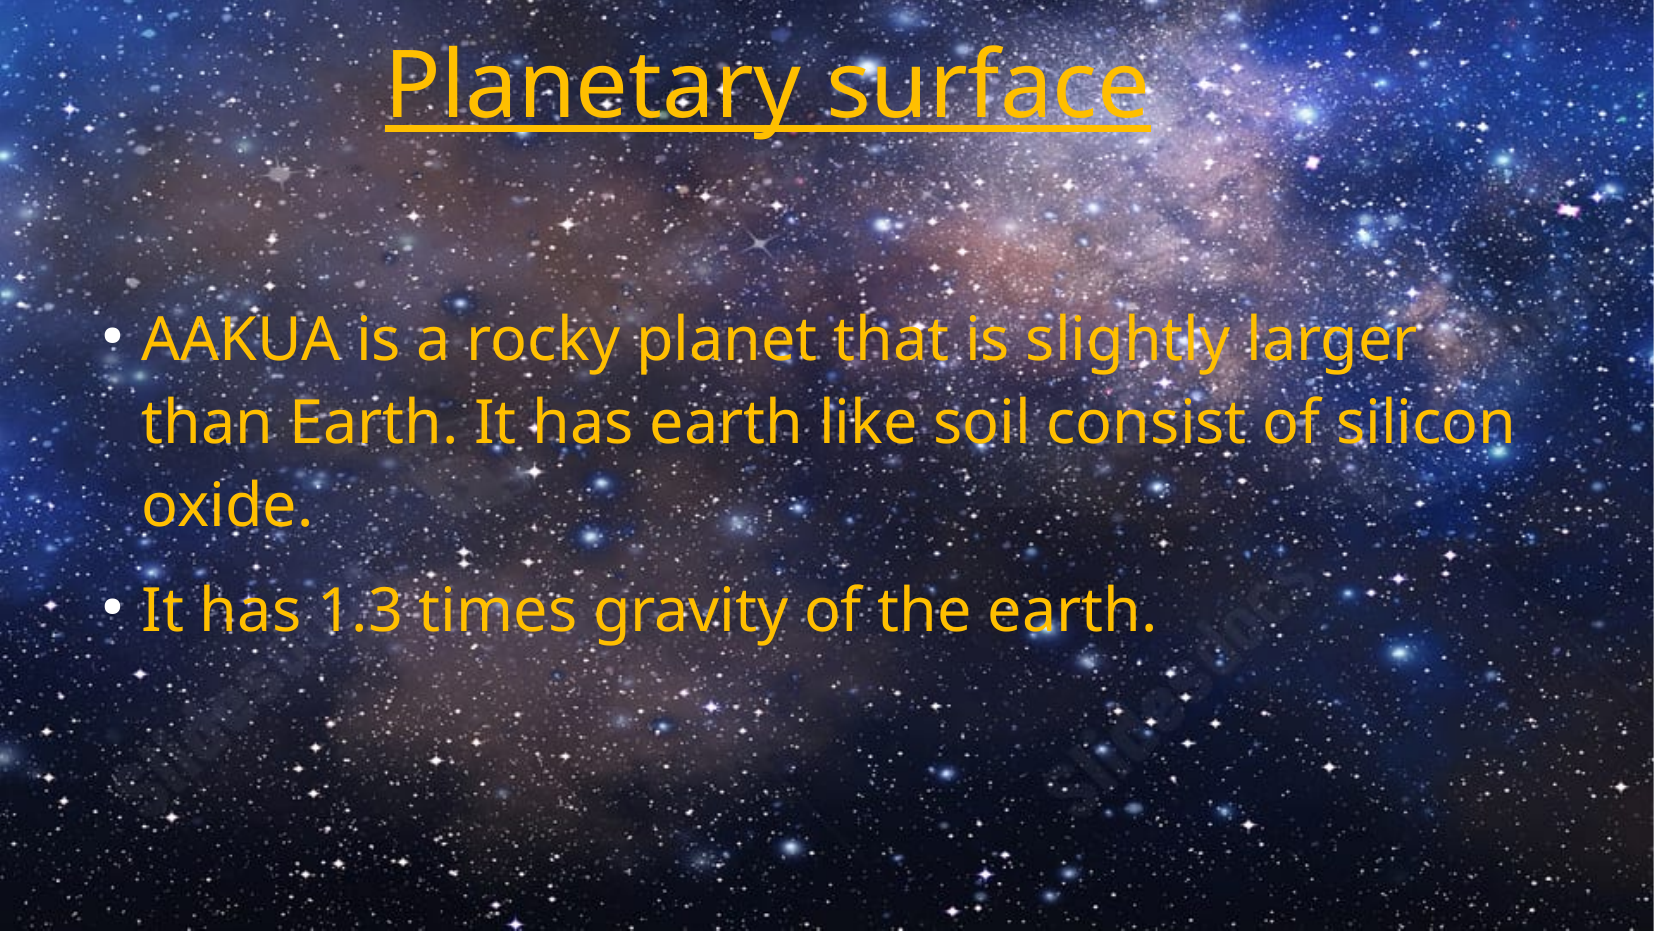

# Planetary surface
AAKUA is a rocky planet that is slightly larger than Earth. It has earth like soil consist of silicon oxide.
It has 1.3 times gravity of the earth.